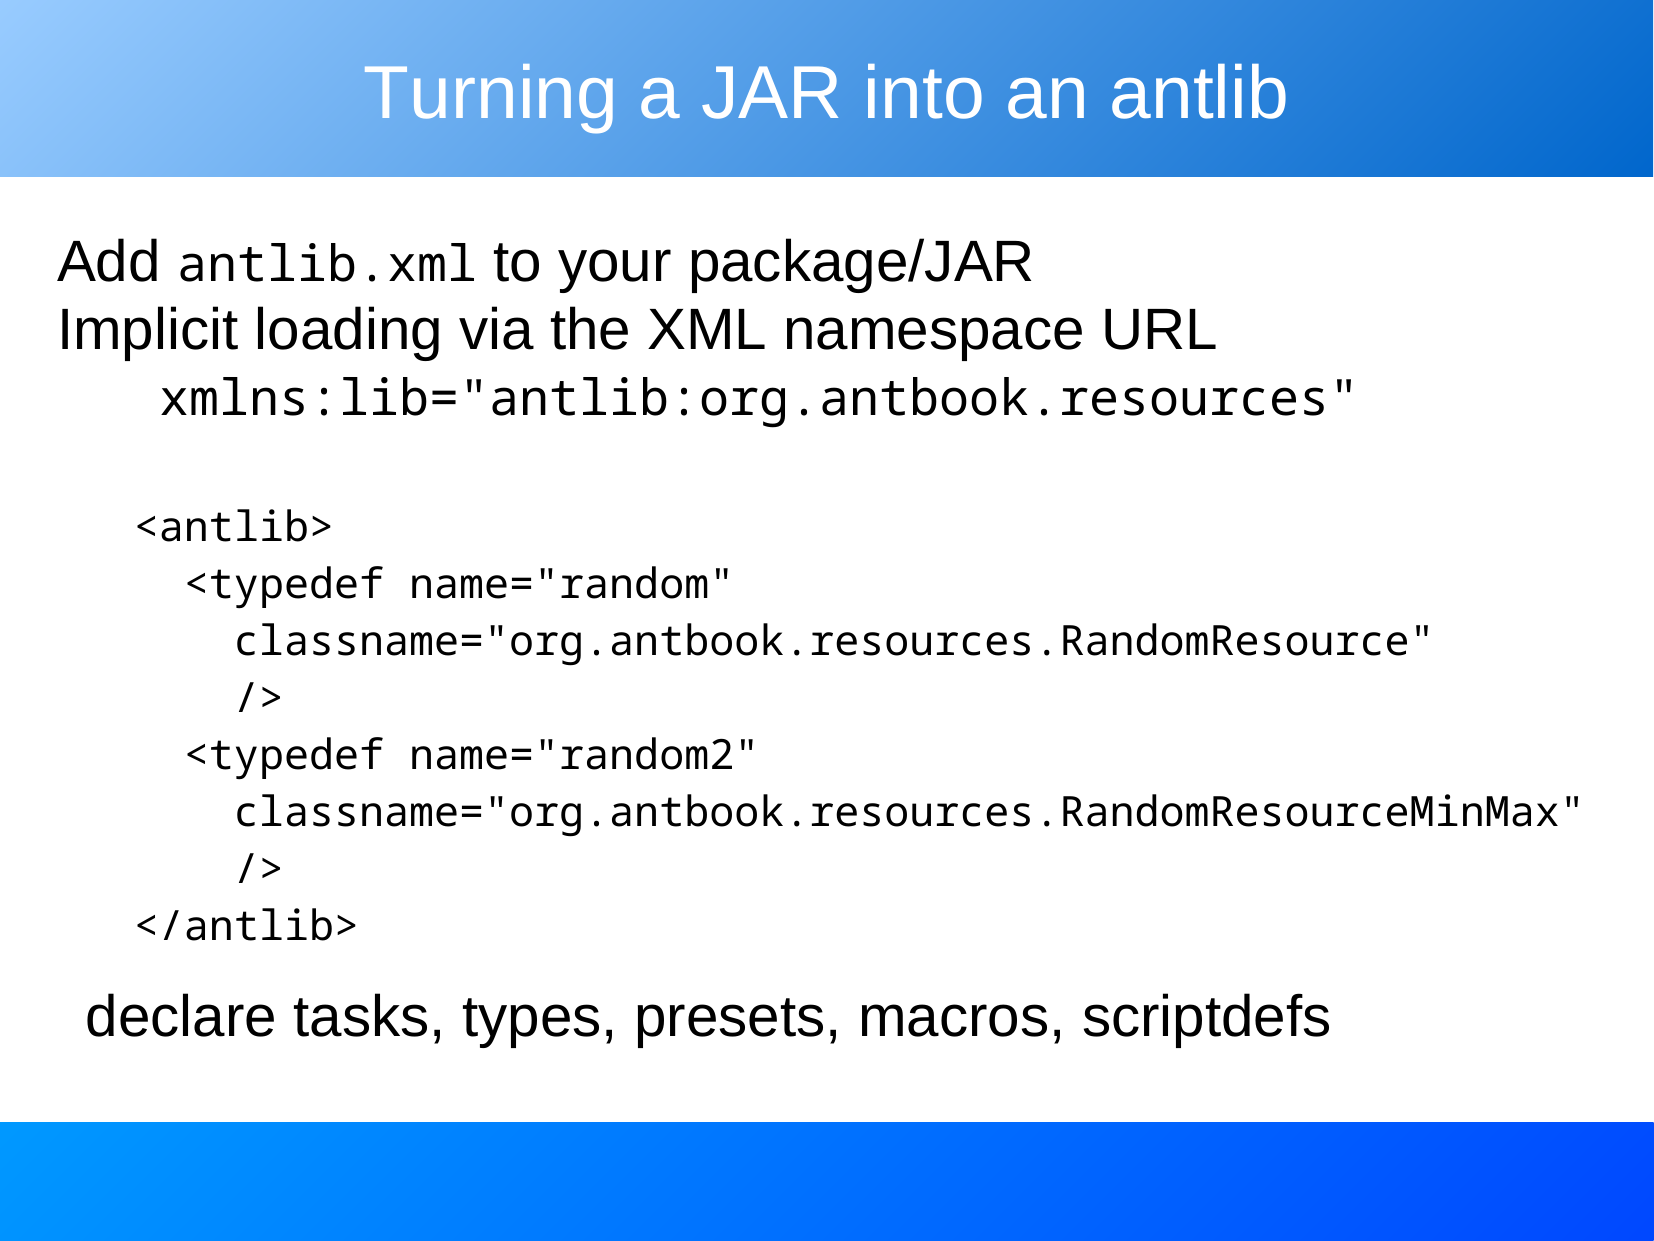

# Turning a JAR into an antlib
Add antlib.xml to your package/JAR
Implicit loading via the XML namespace URL
 xmlns:lib="antlib:org.antbook.resources"
<antlib>
 <typedef name="random"
 classname="org.antbook.resources.RandomResource"
 />
 <typedef name="random2"
 classname="org.antbook.resources.RandomResourceMinMax"
 />
</antlib>
declare tasks, types, presets, macros, scriptdefs